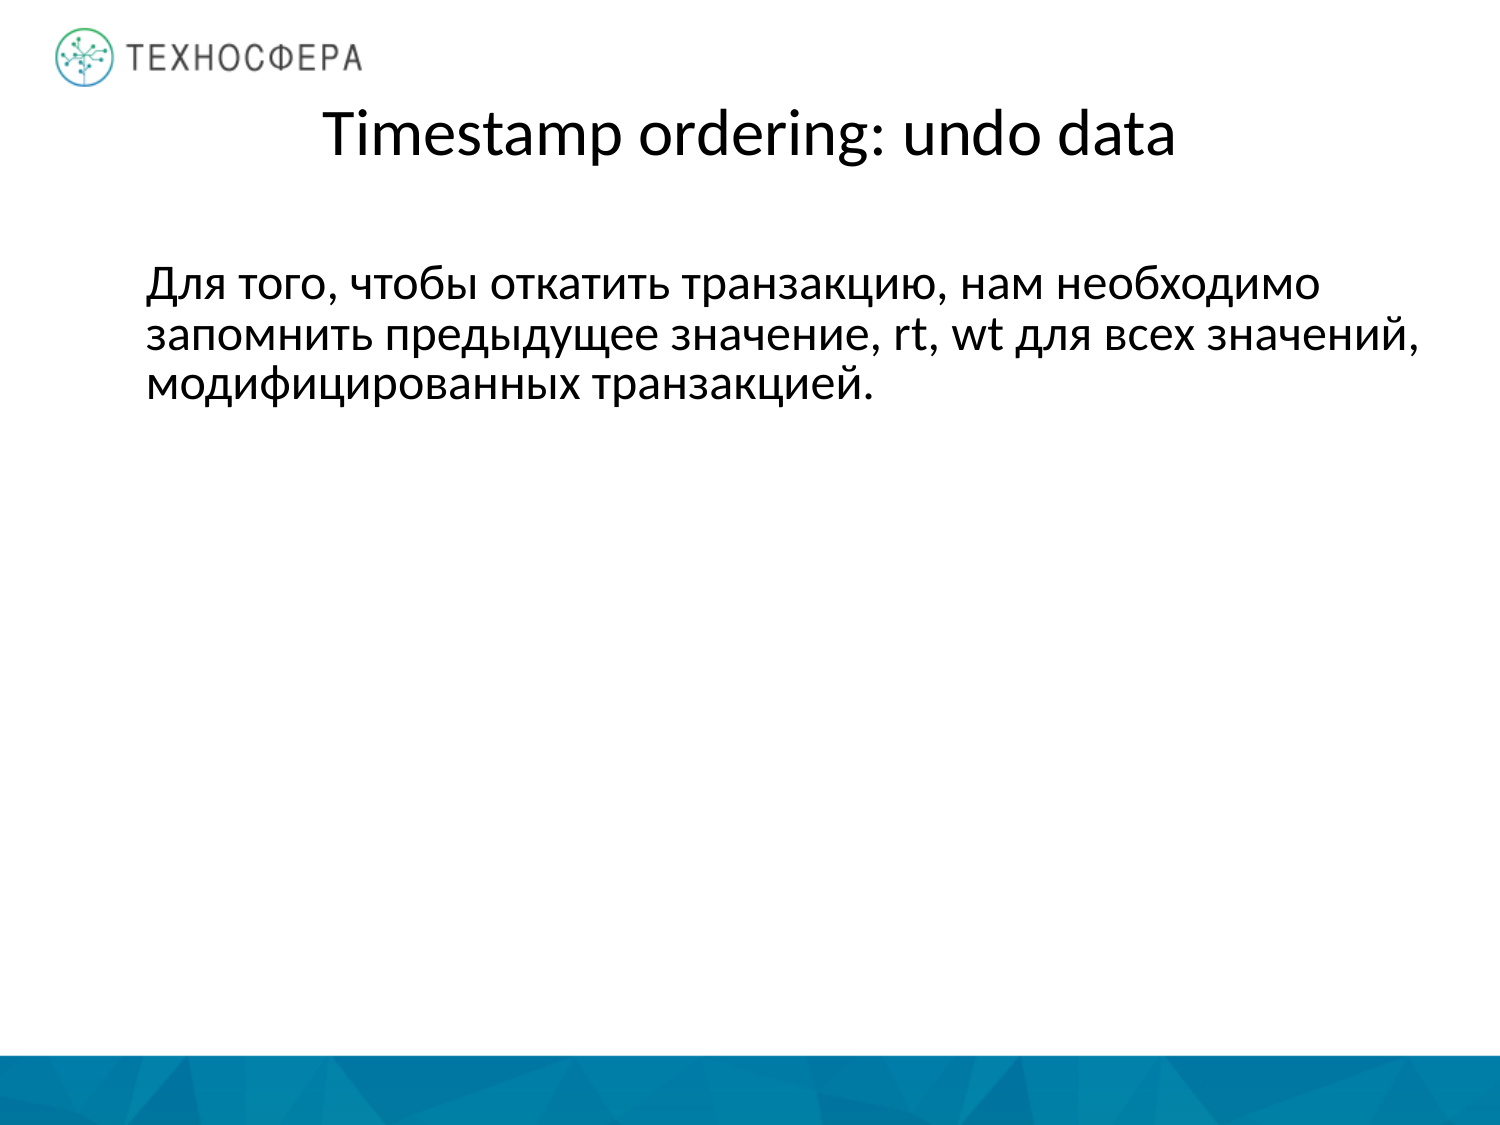

# Timestamp ordering: undo data
Для того, чтобы откатить транзакцию, нам необходимо запомнить предыдущее значение, rt, wt для всех значений, модифицированных транзакцией.